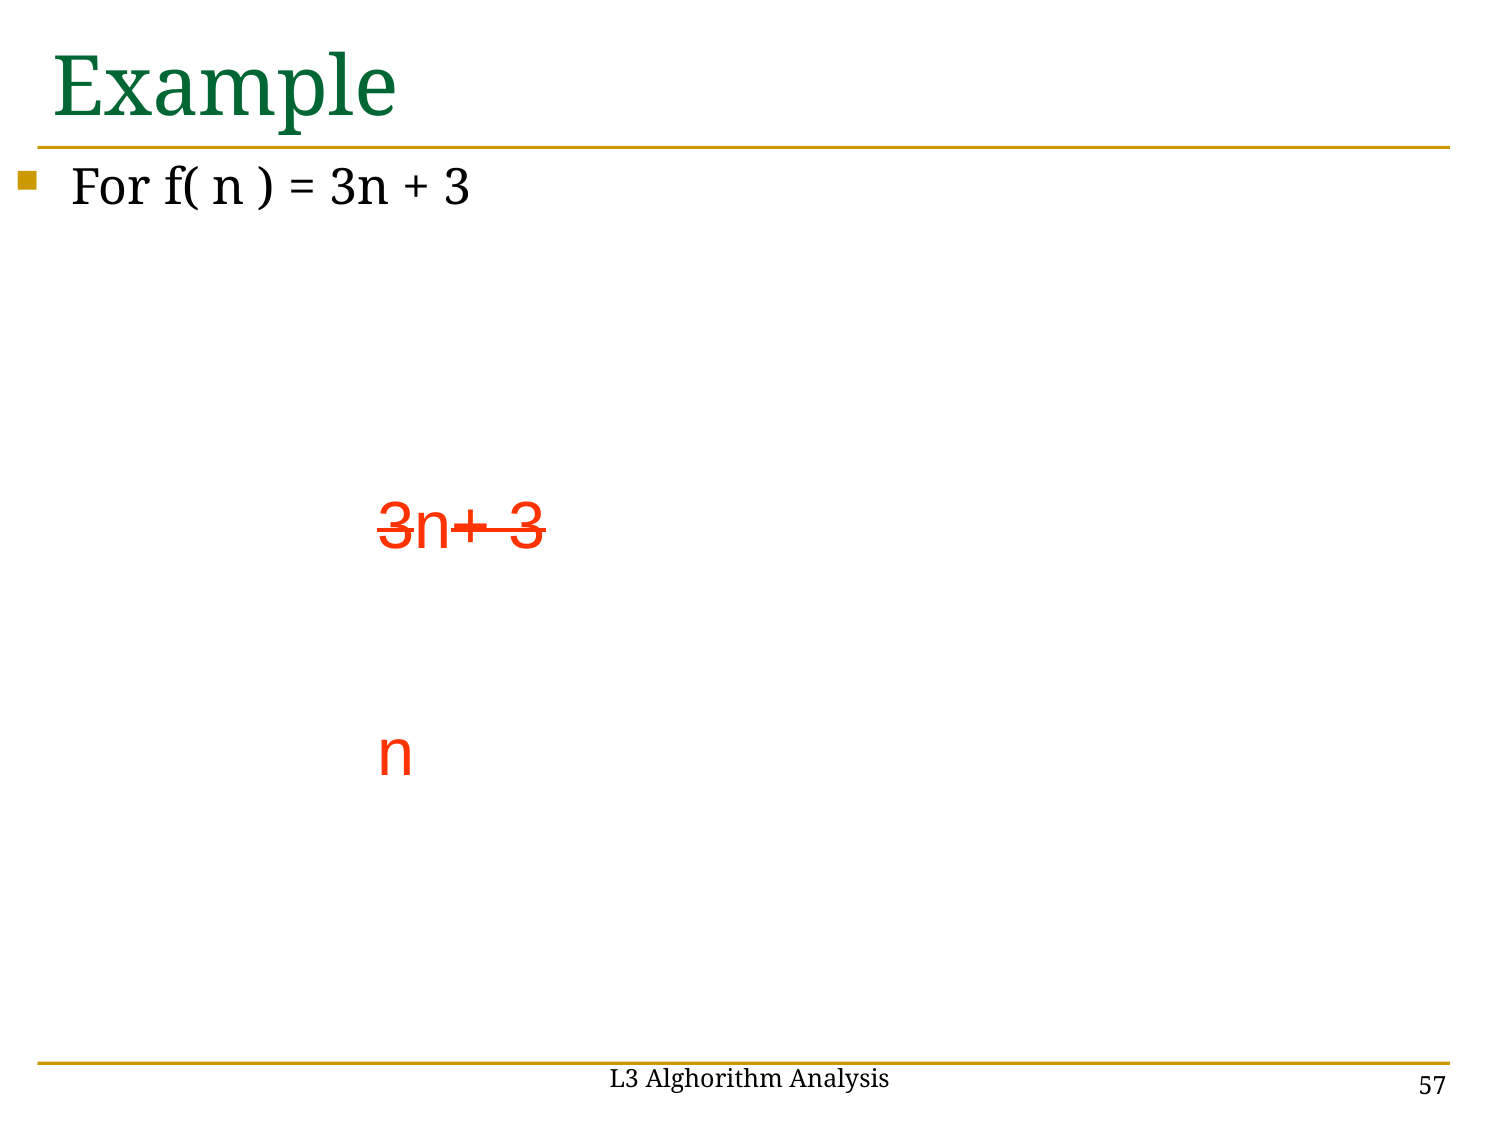

# Example
For f( n ) = 3n + 3
3n+ 3
n
L3 Alghorithm Analysis